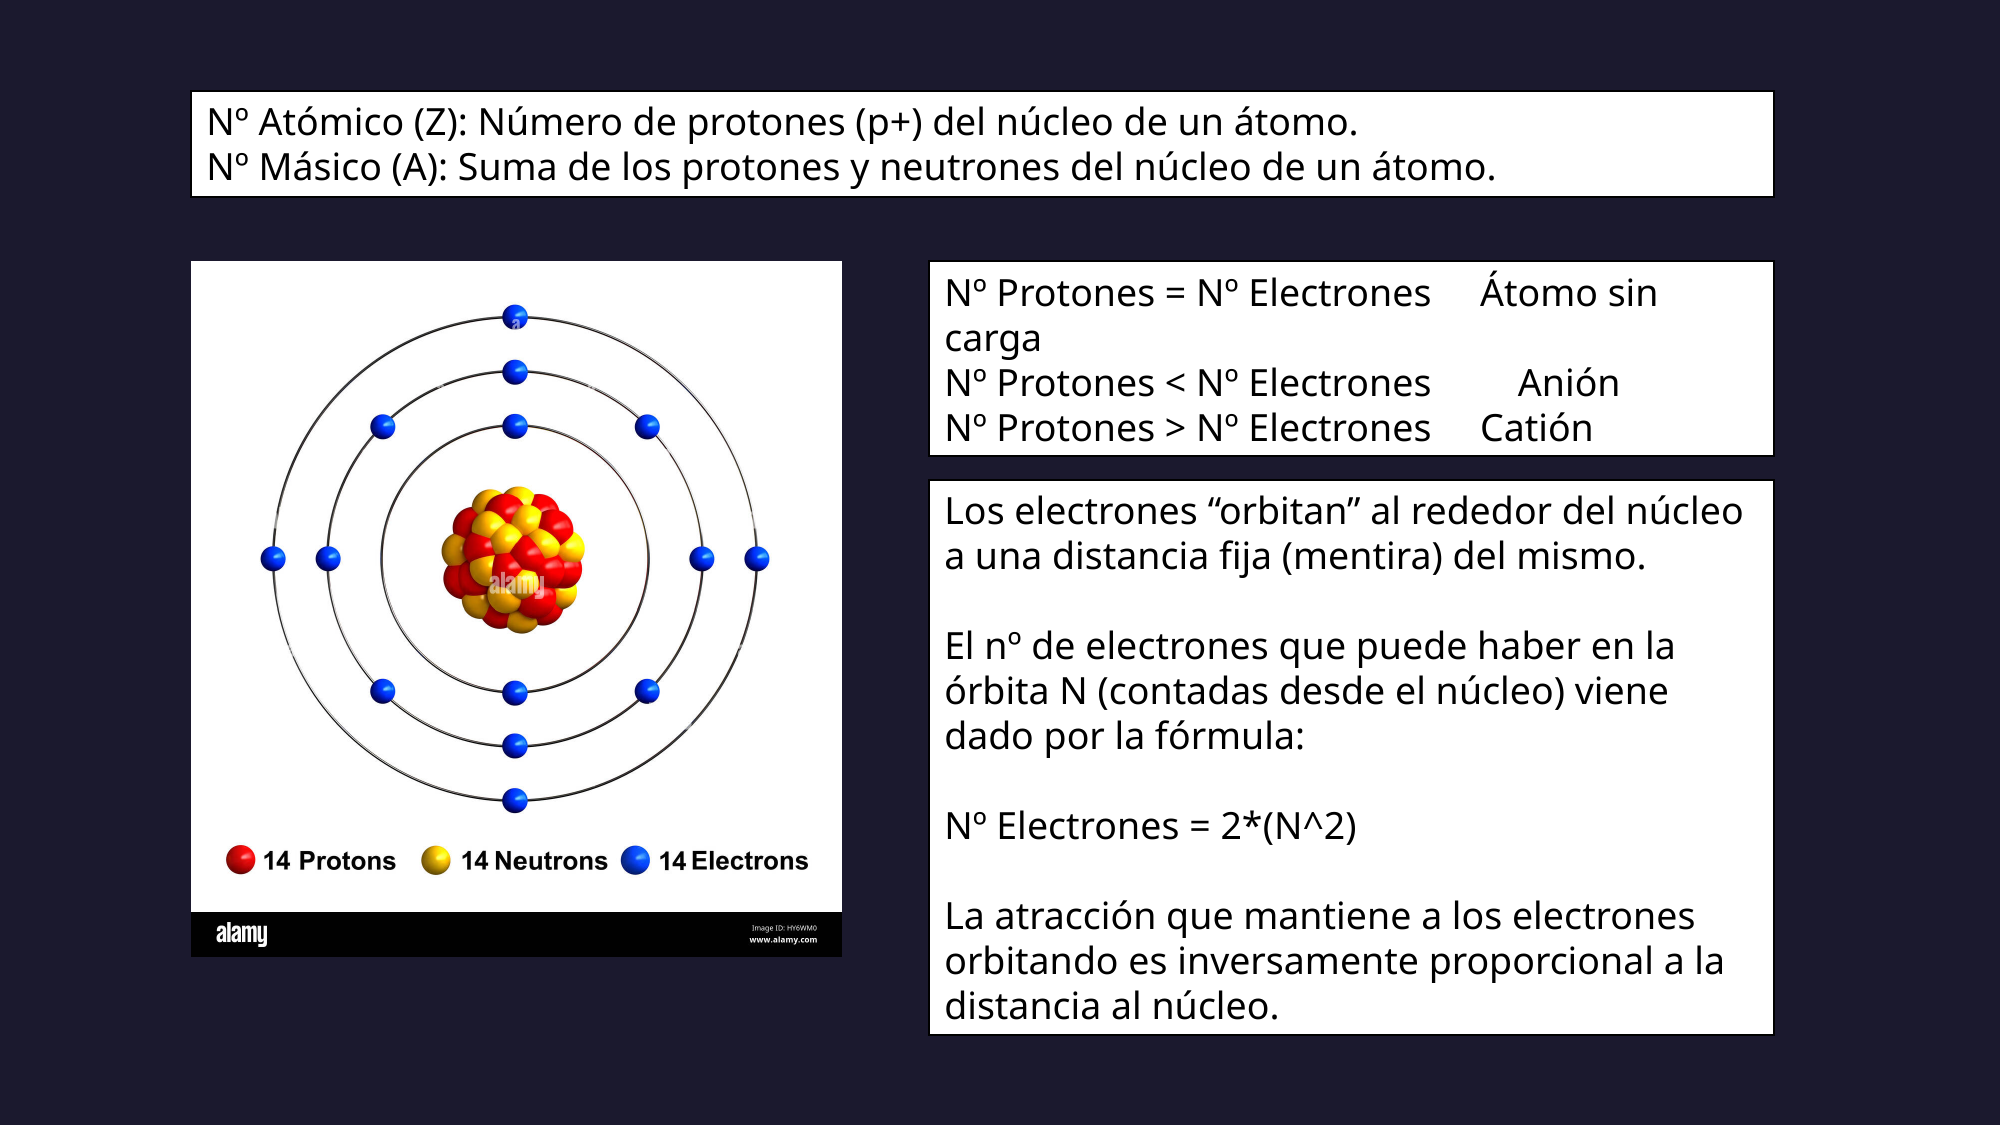

Nº Atómico (Z): Número de protones (p+) del núcleo de un átomo.
Nº Másico (A): Suma de los protones y neutrones del núcleo de un átomo.
Nº Protones = Nº Electrones Átomo sin carga
Nº Protones < Nº Electrones	 Anión
Nº Protones > Nº Electrones Catión
Los electrones “orbitan” al rededor del núcleo a una distancia fija (mentira) del mismo.
El nº de electrones que puede haber en la órbita N (contadas desde el núcleo) viene dado por la fórmula:
Nº Electrones = 2*(N^2)
La atracción que mantiene a los electrones orbitando es inversamente proporcional a la distancia al núcleo.